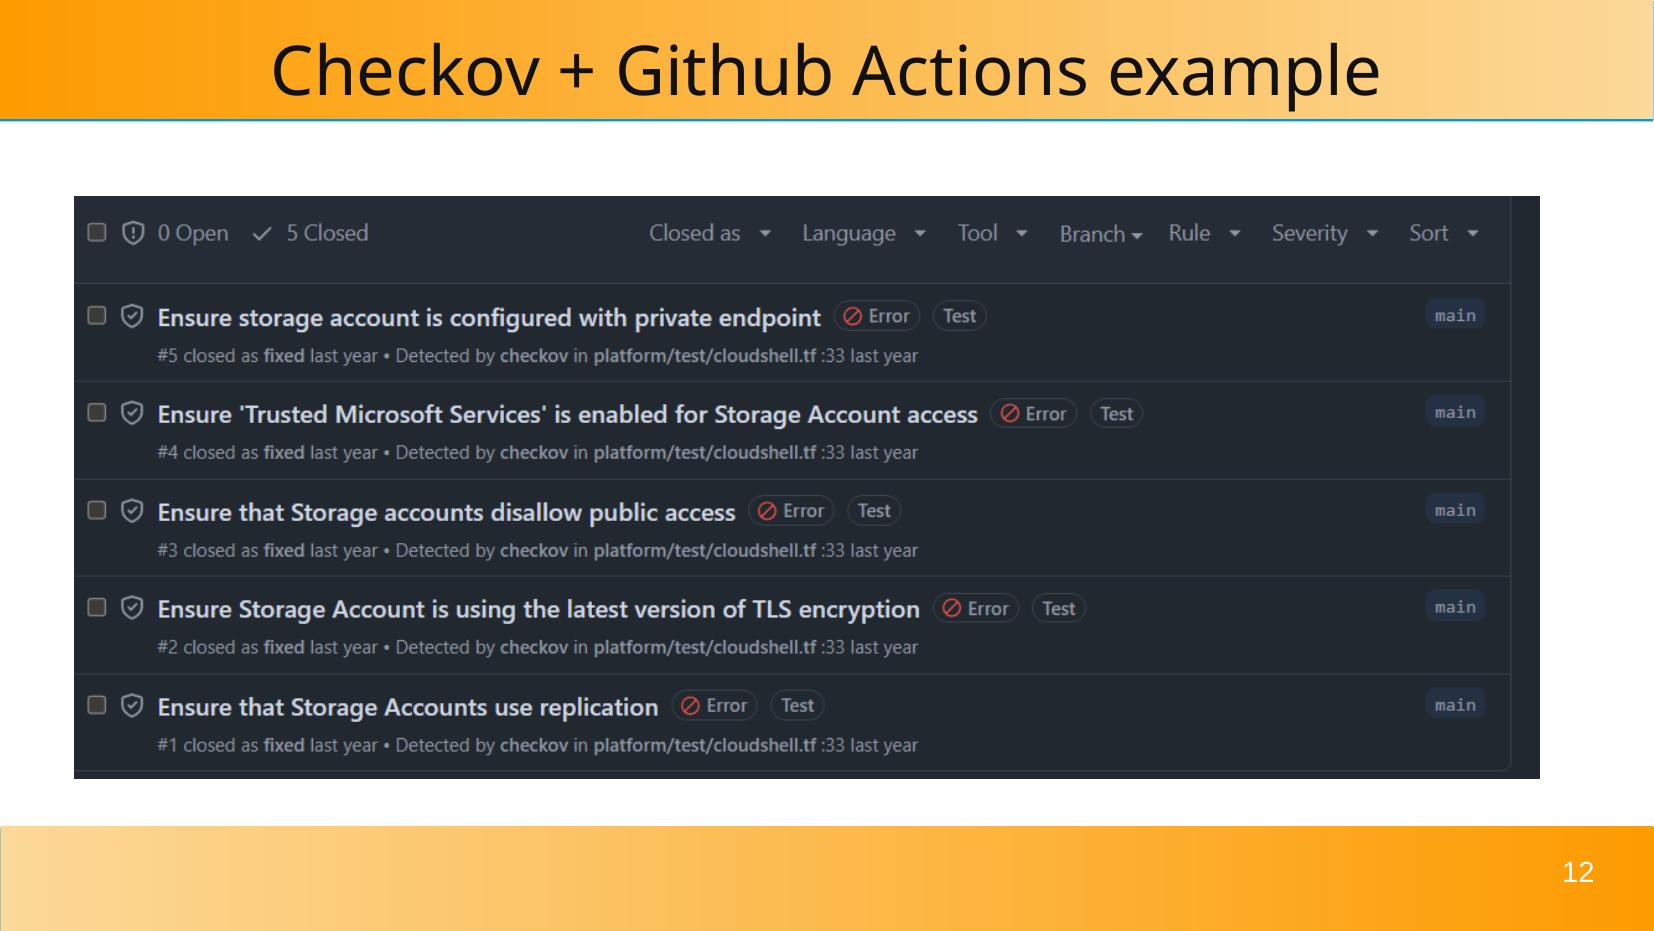

# Checkov + Github Actions example
12